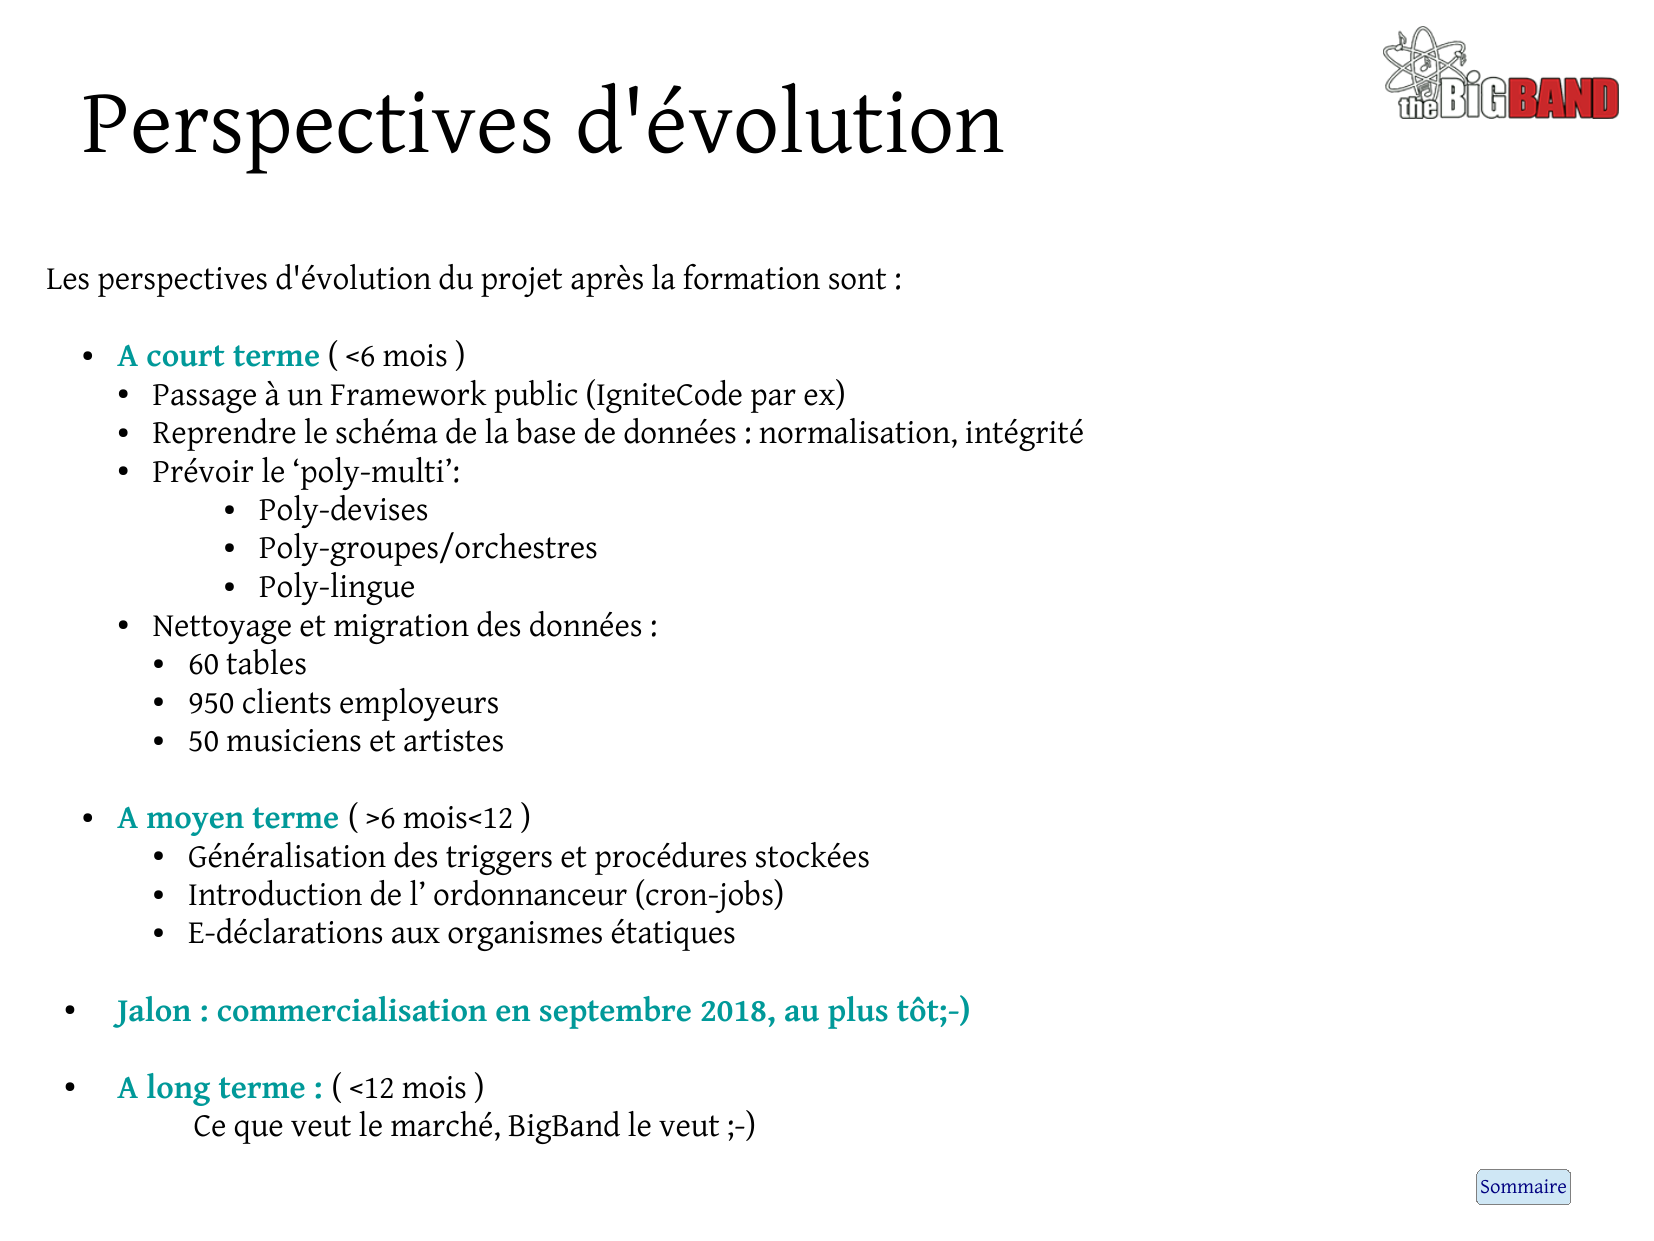

# Perspectives d'évolution
Les perspectives d'évolution du projet après la formation sont :
A court terme ( <6 mois )
Passage à un Framework public (IgniteCode par ex)
Reprendre le schéma de la base de données : normalisation, intégrité
Prévoir le ‘poly-multi’:
Poly-devises
Poly-groupes/orchestres
Poly-lingue
Nettoyage et migration des données :
60 tables
950 clients employeurs
50 musiciens et artistes
A moyen terme ( >6 mois<12 )
Généralisation des triggers et procédures stockées
Introduction de l’ ordonnanceur (cron-jobs)
E-déclarations aux organismes étatiques
Jalon : commercialisation en septembre 2018, au plus tôt;-)
A long terme : ( <12 mois )
Ce que veut le marché, BigBand le veut ;-)
Sommaire